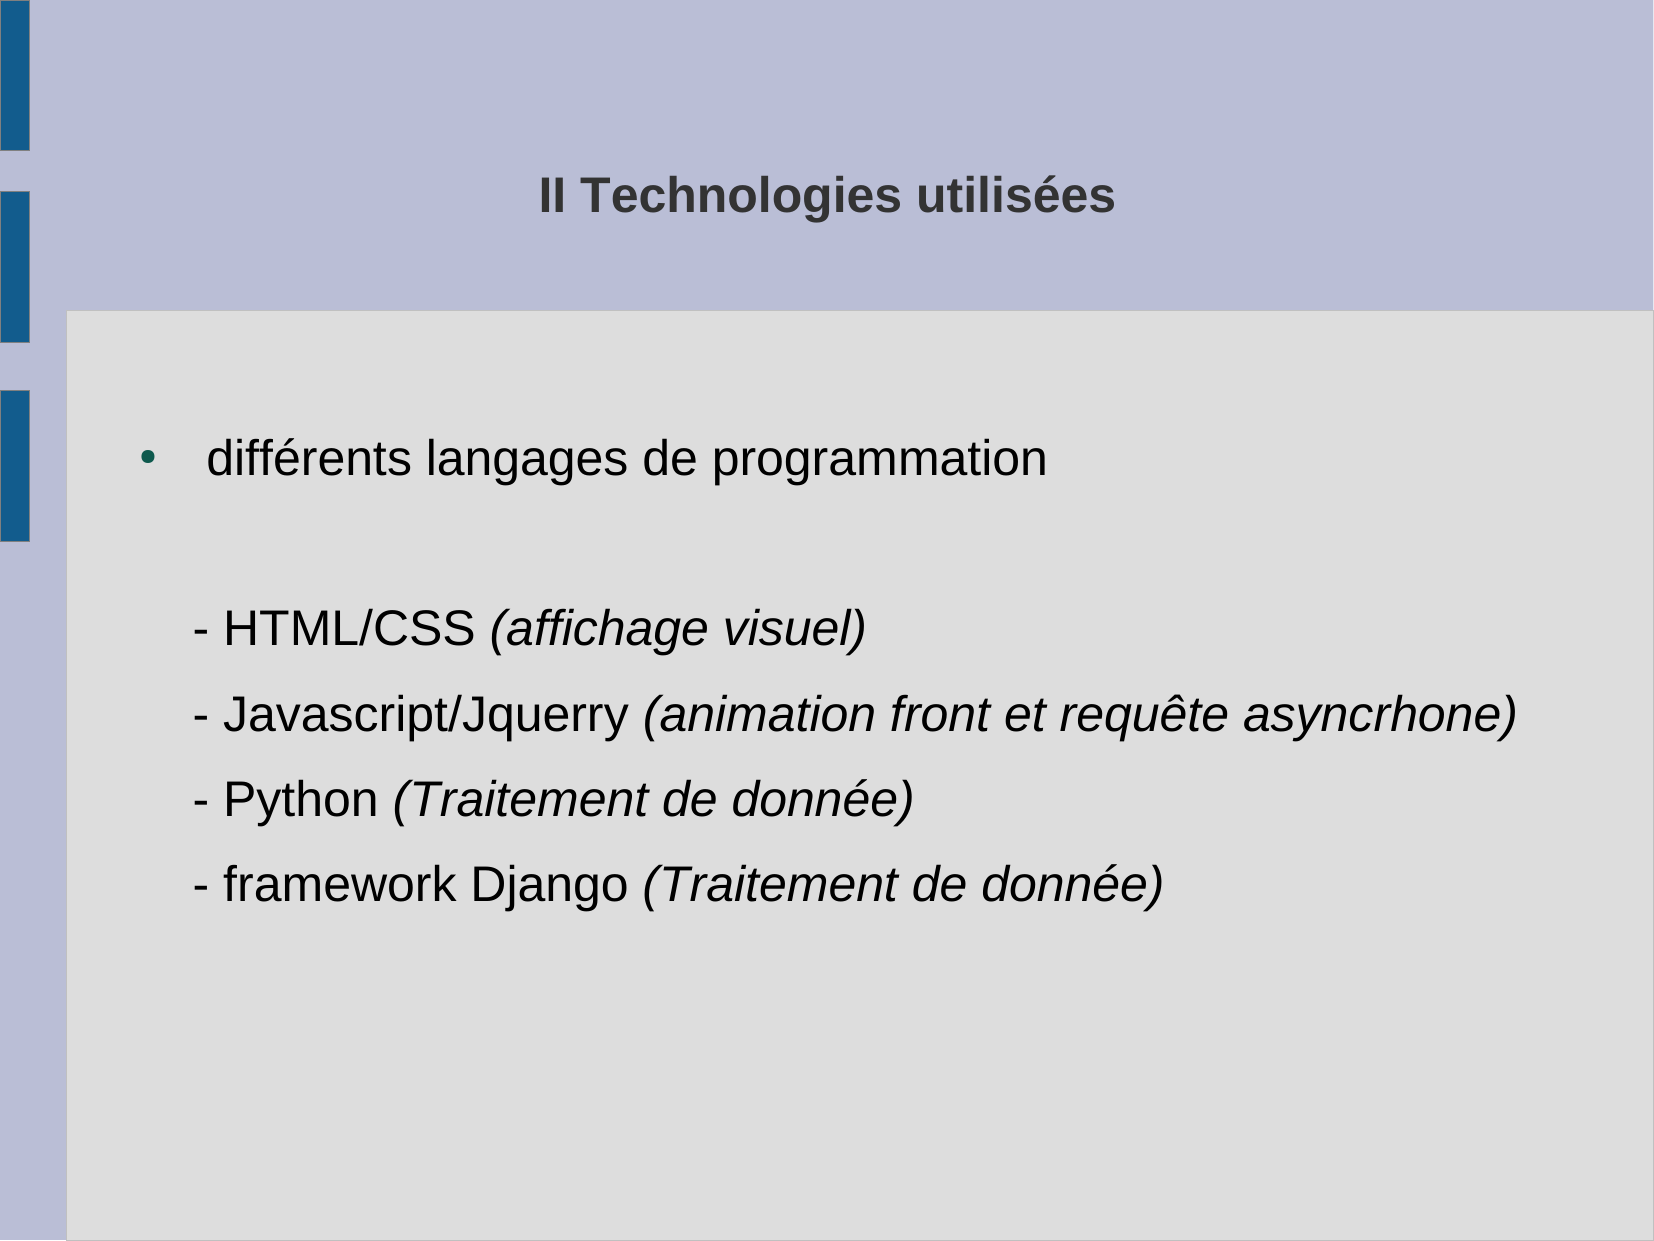

# II Technologies utilisées
 différents langages de programmation
- HTML/CSS (affichage visuel)
- Javascript/Jquerry (animation front et requête asyncrhone)
- Python (Traitement de donnée)
- framework Django (Traitement de donnée)